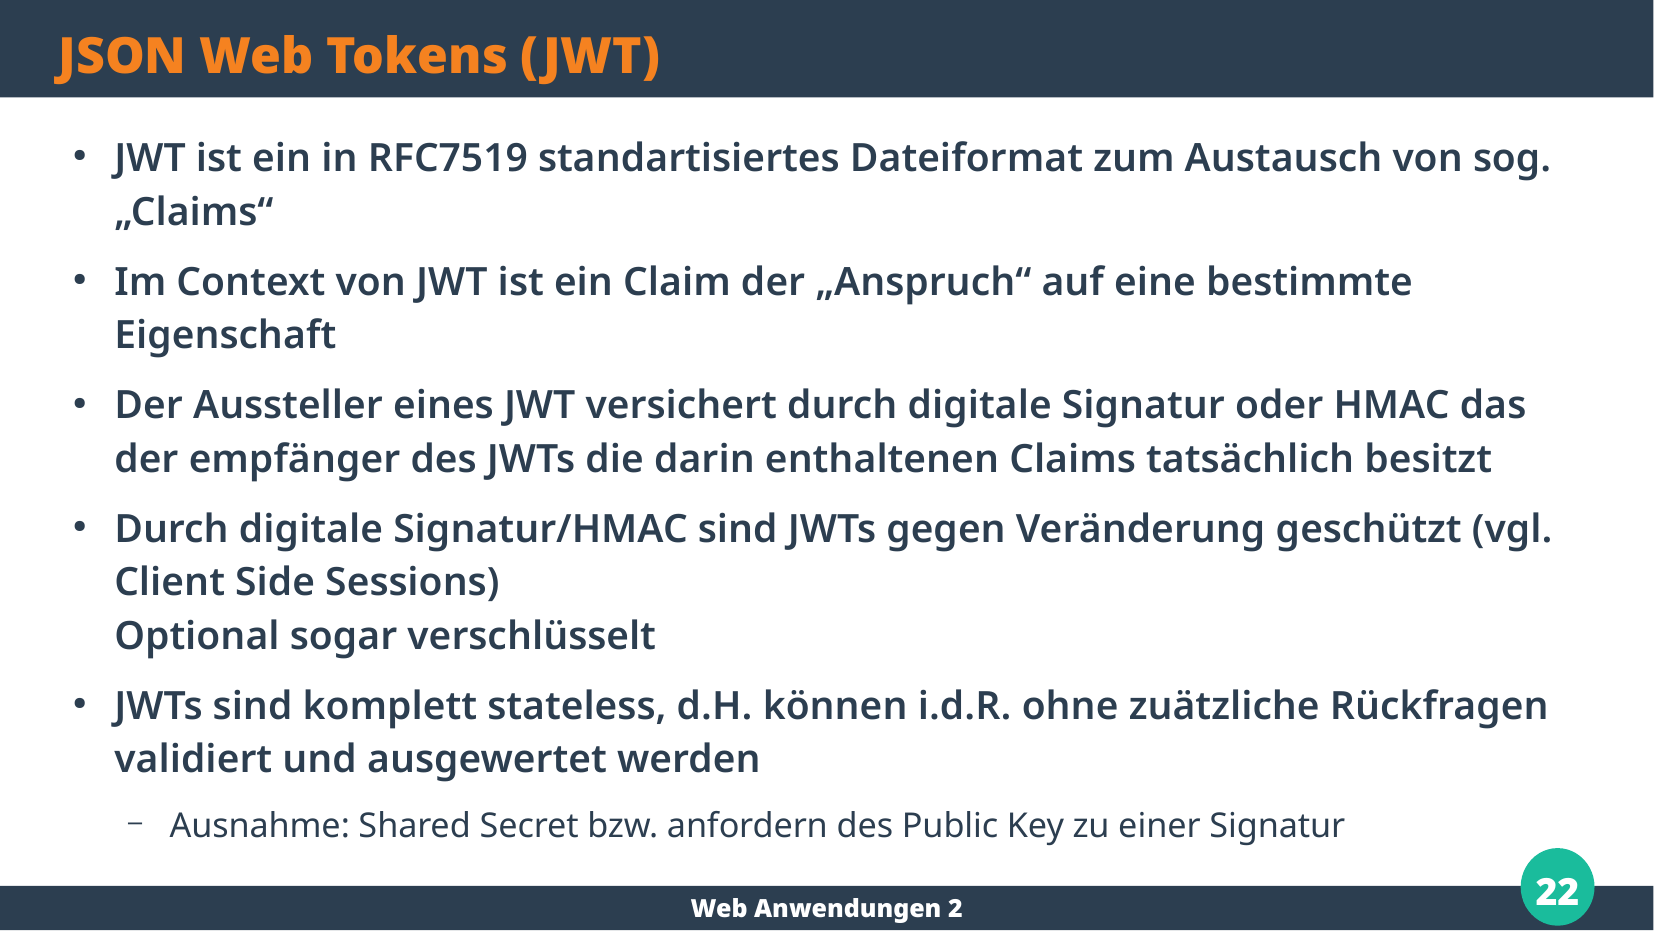

# JSON Web Tokens (JWT)
JWT ist ein in RFC7519 standartisiertes Dateiformat zum Austausch von sog. „Claims“
Im Context von JWT ist ein Claim der „Anspruch“ auf eine bestimmte Eigenschaft
Der Aussteller eines JWT versichert durch digitale Signatur oder HMAC das der empfänger des JWTs die darin enthaltenen Claims tatsächlich besitzt
Durch digitale Signatur/HMAC sind JWTs gegen Veränderung geschützt (vgl. Client Side Sessions)
Optional sogar verschlüsselt
JWTs sind komplett stateless, d.H. können i.d.R. ohne zuätzliche Rückfragen validiert und ausgewertet werden
Ausnahme: Shared Secret bzw. anfordern des Public Key zu einer Signatur
22